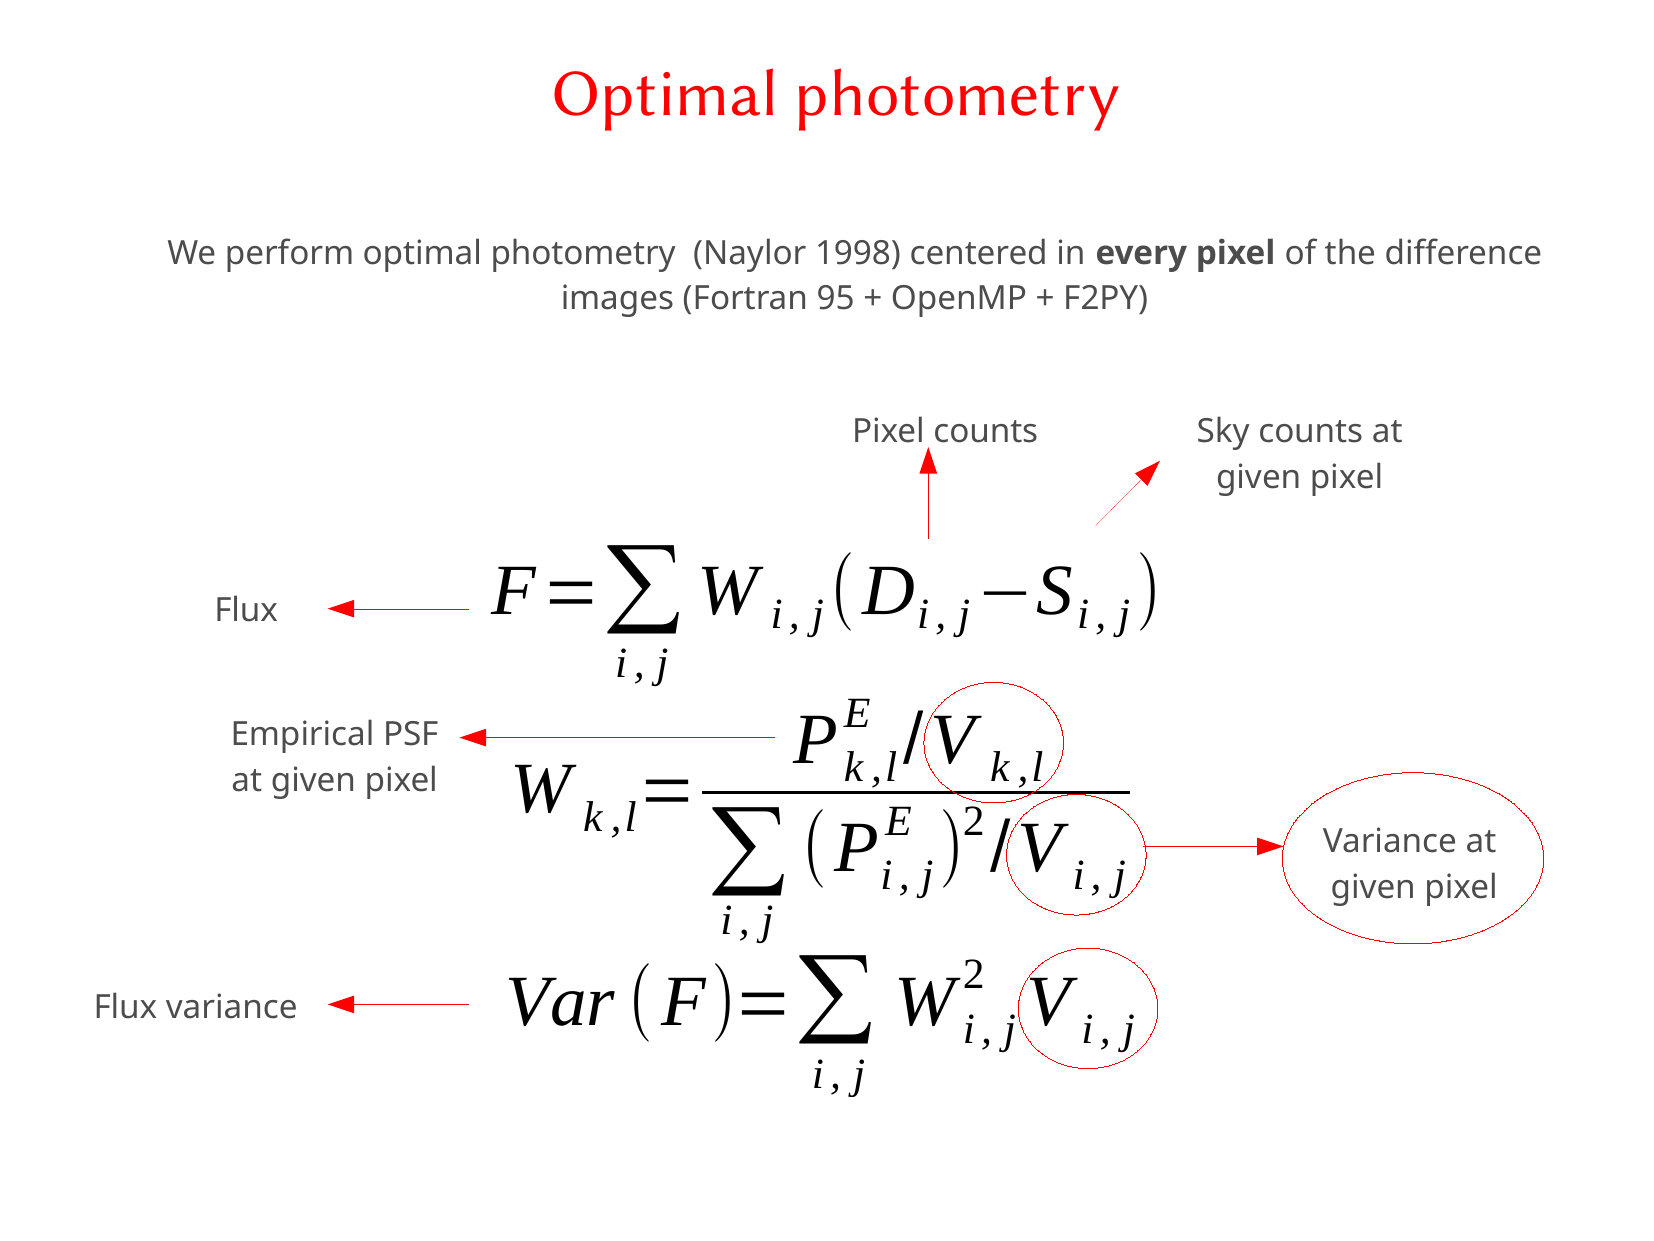

Optimal photometry
We perform optimal photometry (Naylor 1998) centered in every pixel of the difference images (Fortran 95 + OpenMP + F2PY)
Pixel counts
Sky counts at
given pixel
Flux
Empirical PSF
at given pixel
Variance at
 given pixel
Flux variance